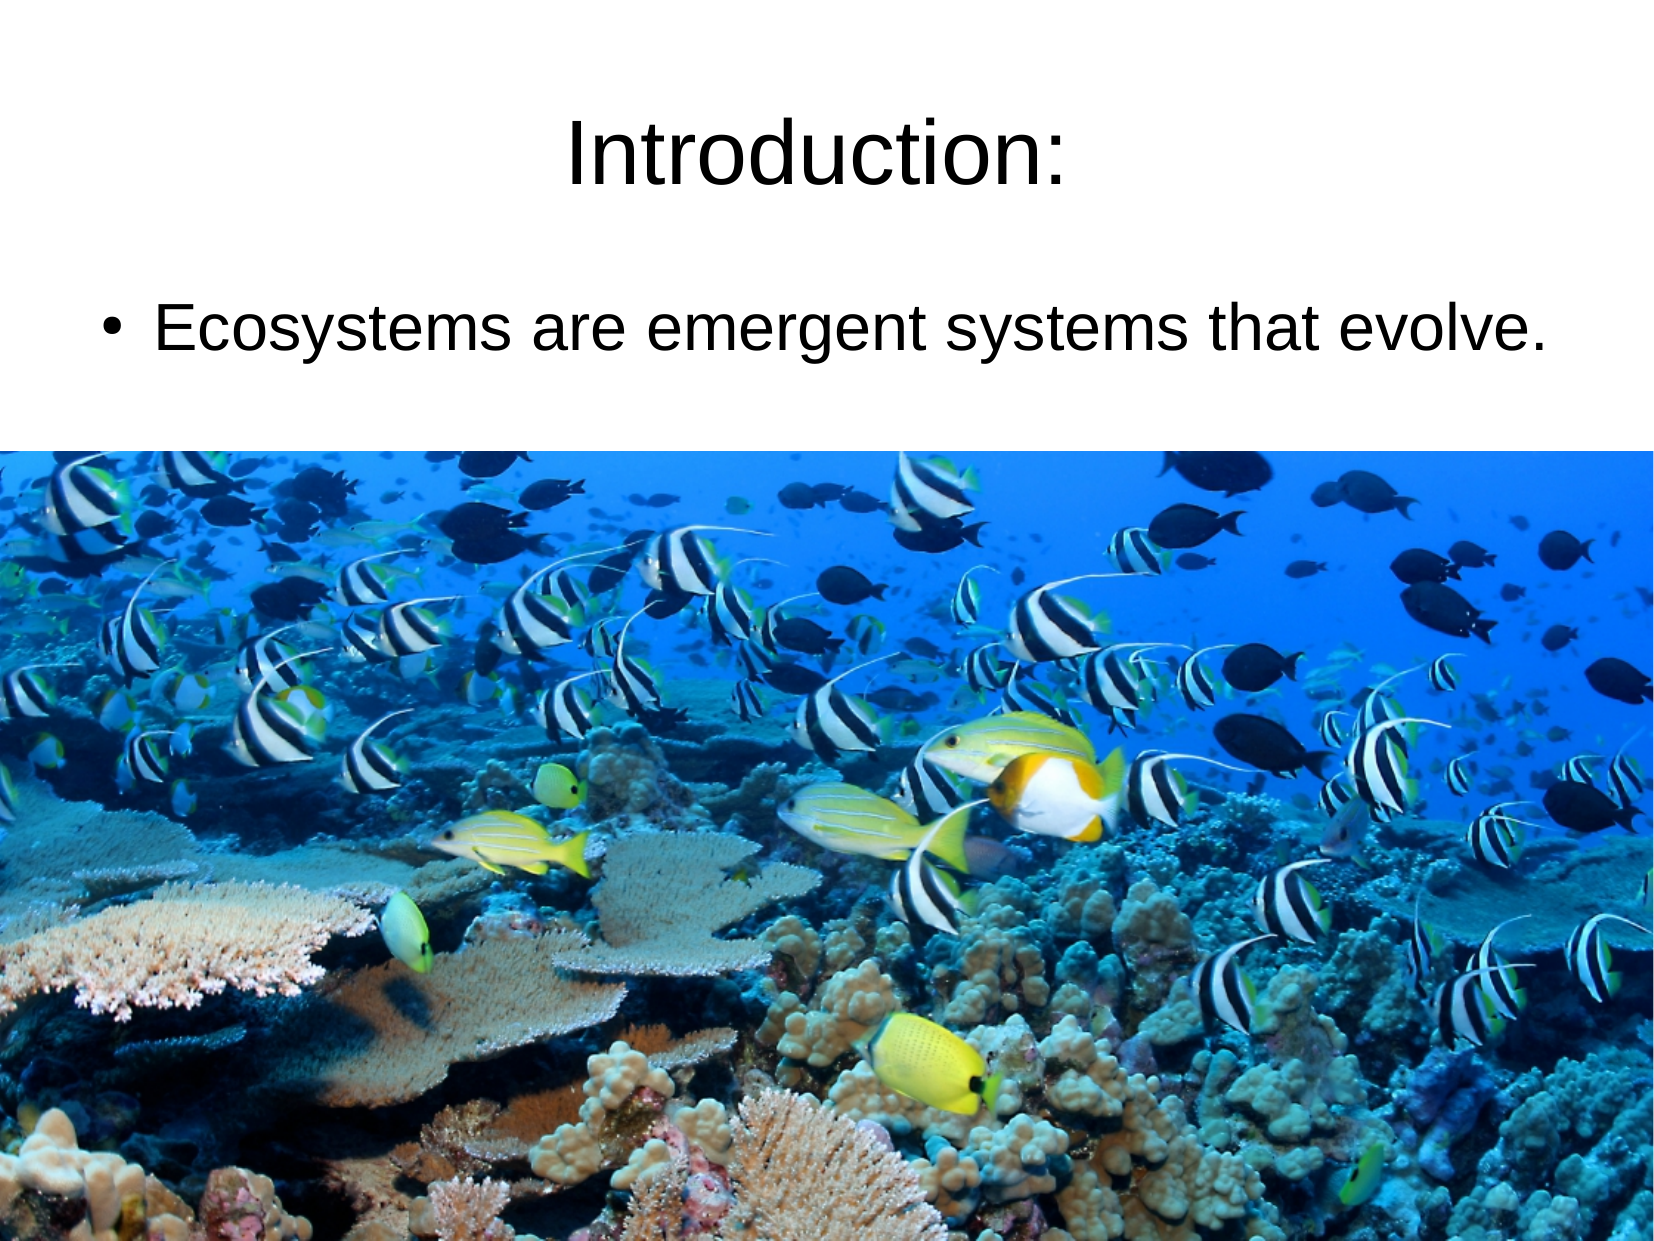

# Introduction:
Ecosystems are emergent systems that evolve.